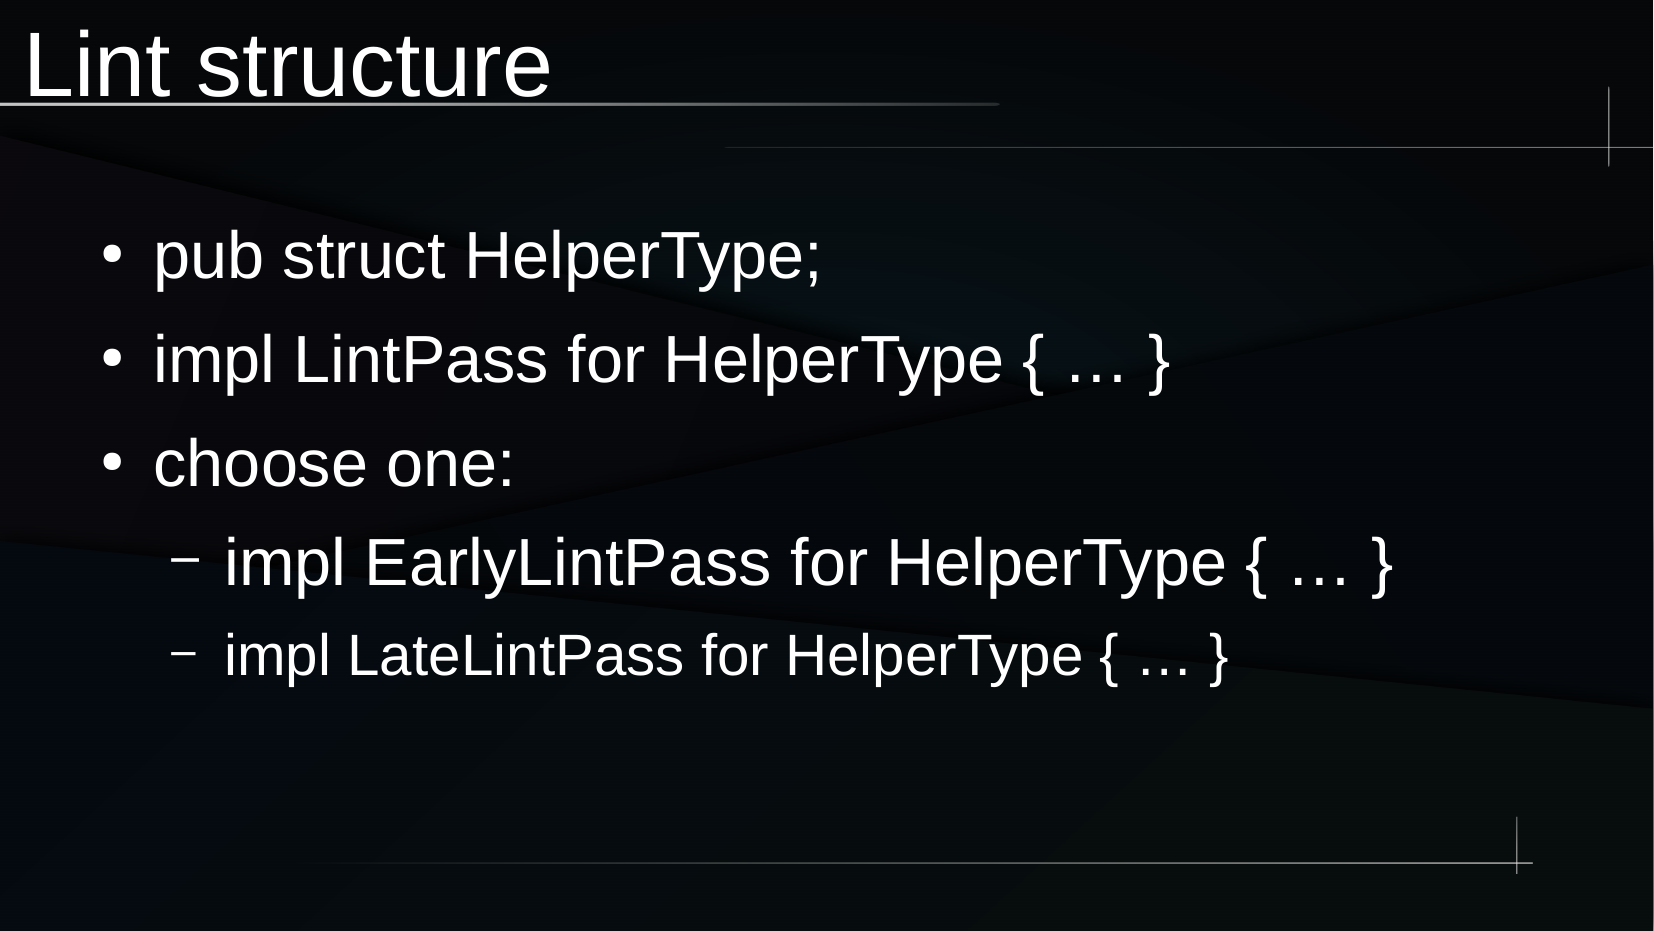

# Lint structure
pub struct HelperType;
impl LintPass for HelperType { … }
choose one:
impl EarlyLintPass for HelperType { … }
impl LateLintPass for HelperType { … }